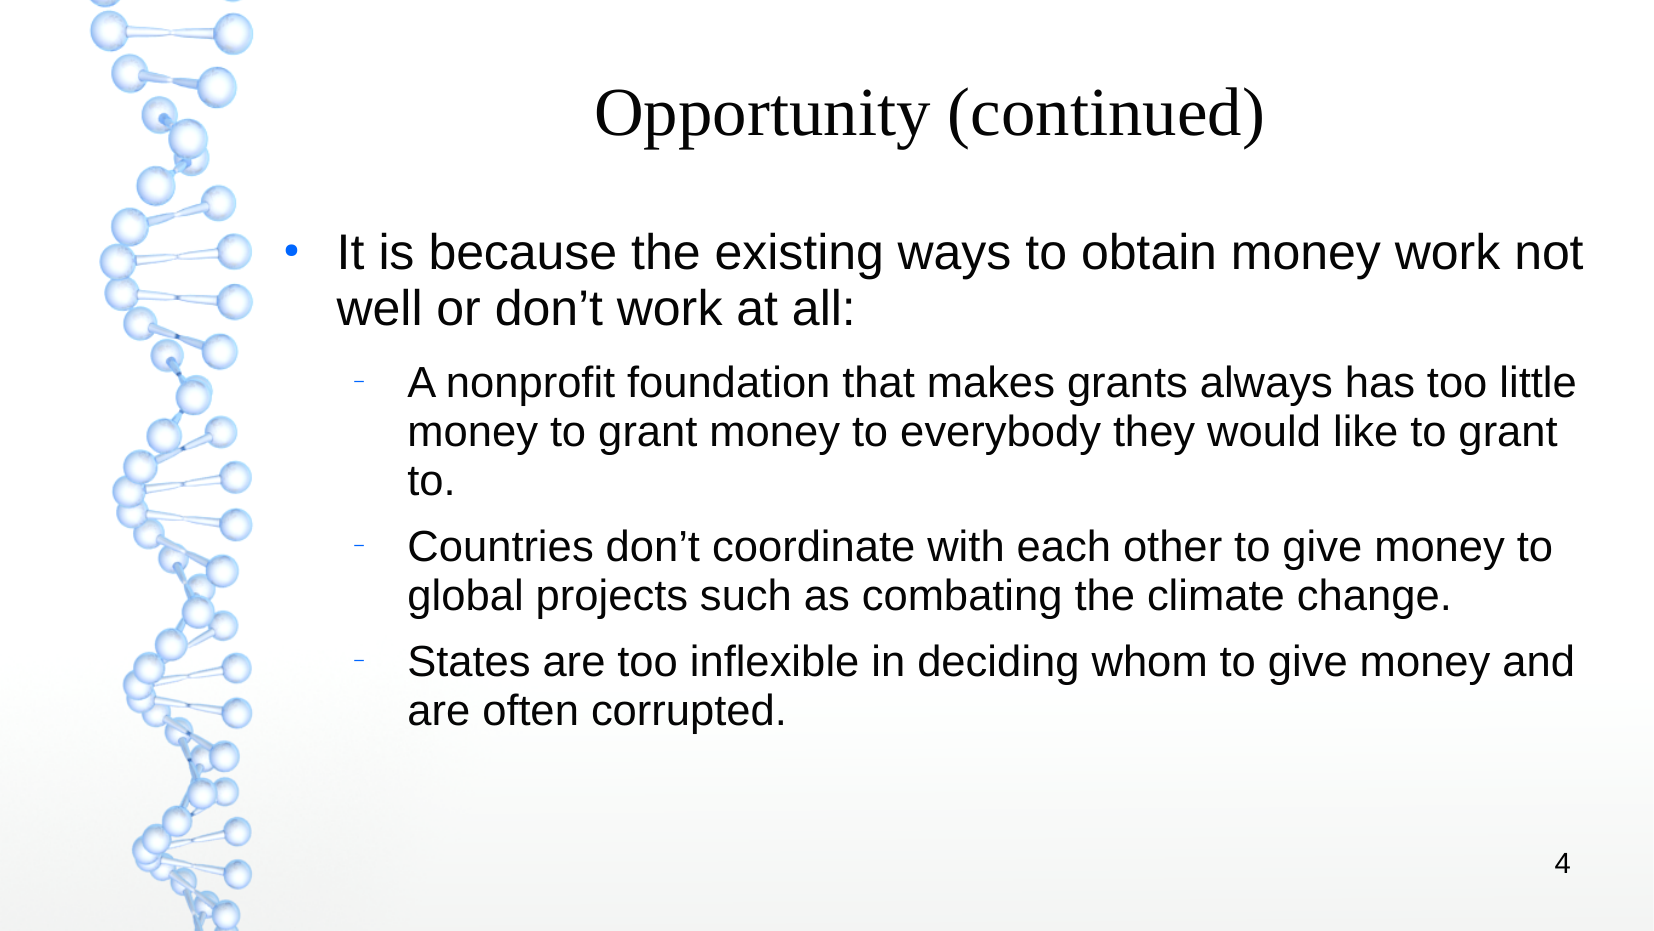

# Opportunity (continued)
It is because the existing ways to obtain money work not well or don’t work at all:
A nonprofit foundation that makes grants always has too little money to grant money to everybody they would like to grant to.
Countries don’t coordinate with each other to give money to global projects such as combating the climate change.
States are too inflexible in deciding whom to give money and are often corrupted.
4